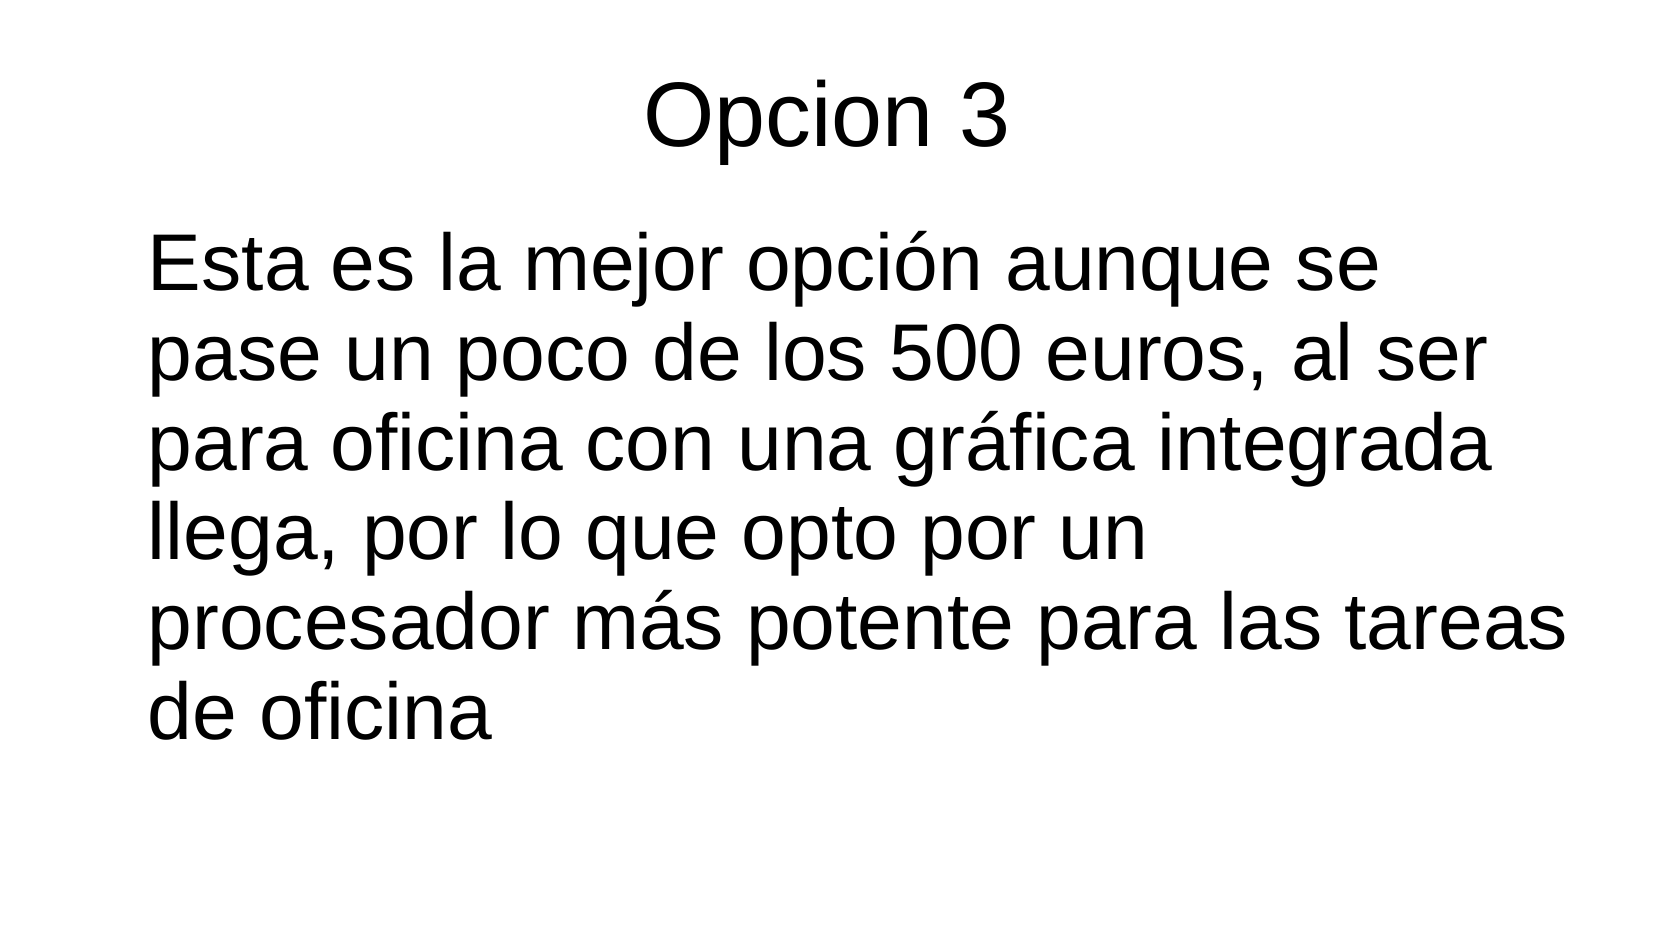

# Opcion 3
Esta es la mejor opción aunque se pase un poco de los 500 euros, al ser para oficina con una gráfica integrada llega, por lo que opto por un procesador más potente para las tareas de oficina